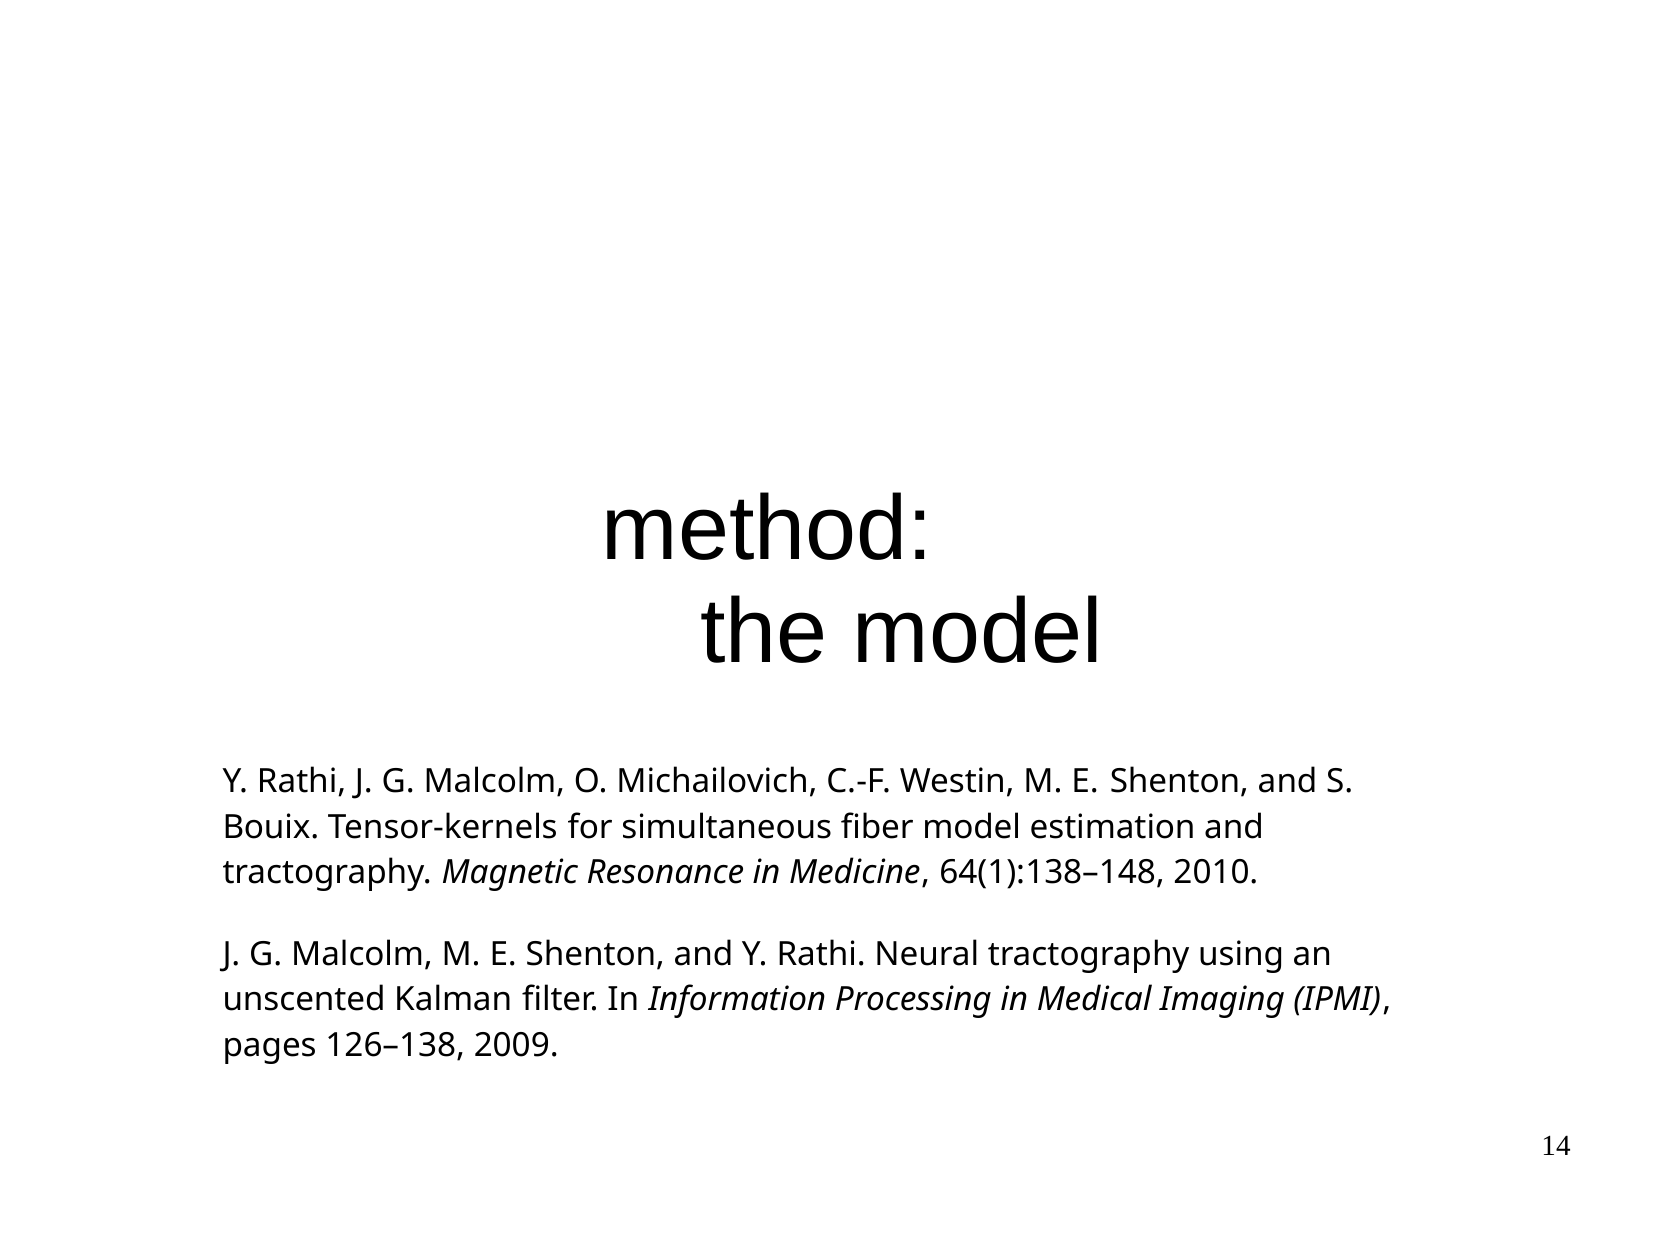

# method:
		the model
Y. Rathi, J. G. Malcolm, O. Michailovich, C.-F. Westin, M. E. Shenton, and S. Bouix. Tensor-kernels for simultaneous ﬁber model estimation and tractography. Magnetic Resonance in Medicine, 64(1):138–148, 2010.
J. G. Malcolm, M. E. Shenton, and Y. Rathi. Neural tractography using an unscented Kalman ﬁlter. In Information Processing in Medical Imaging (IPMI), pages 126–138, 2009.
14